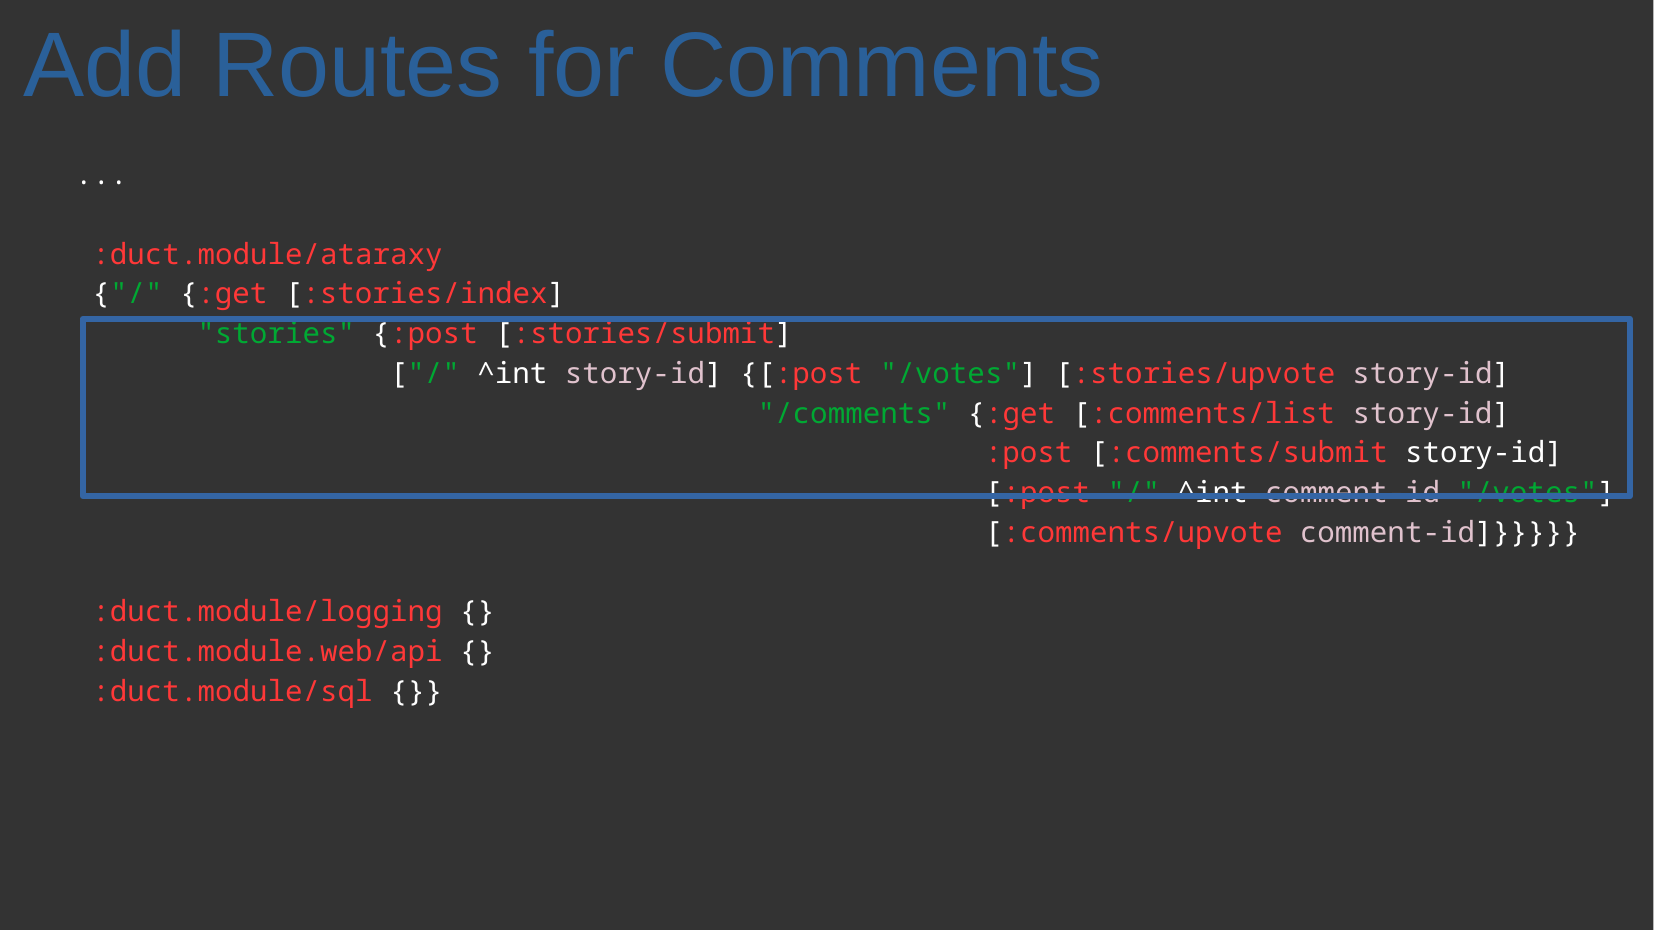

# Add Routes for Comments
...
 :duct.module/ataraxy
 {"/" {:get [:stories/index]
 "stories" {:post [:stories/submit]
 ["/" ^int story-id] {[:post "/votes"] [:stories/upvote story-id]
 "/comments" {:get [:comments/list story-id]
 :post [:comments/submit story-id]
 [:post "/" ^int comment-id "/votes"]
 [:comments/upvote comment-id]}}}}}
 :duct.module/logging {}
 :duct.module.web/api {}
 :duct.module/sql {}}